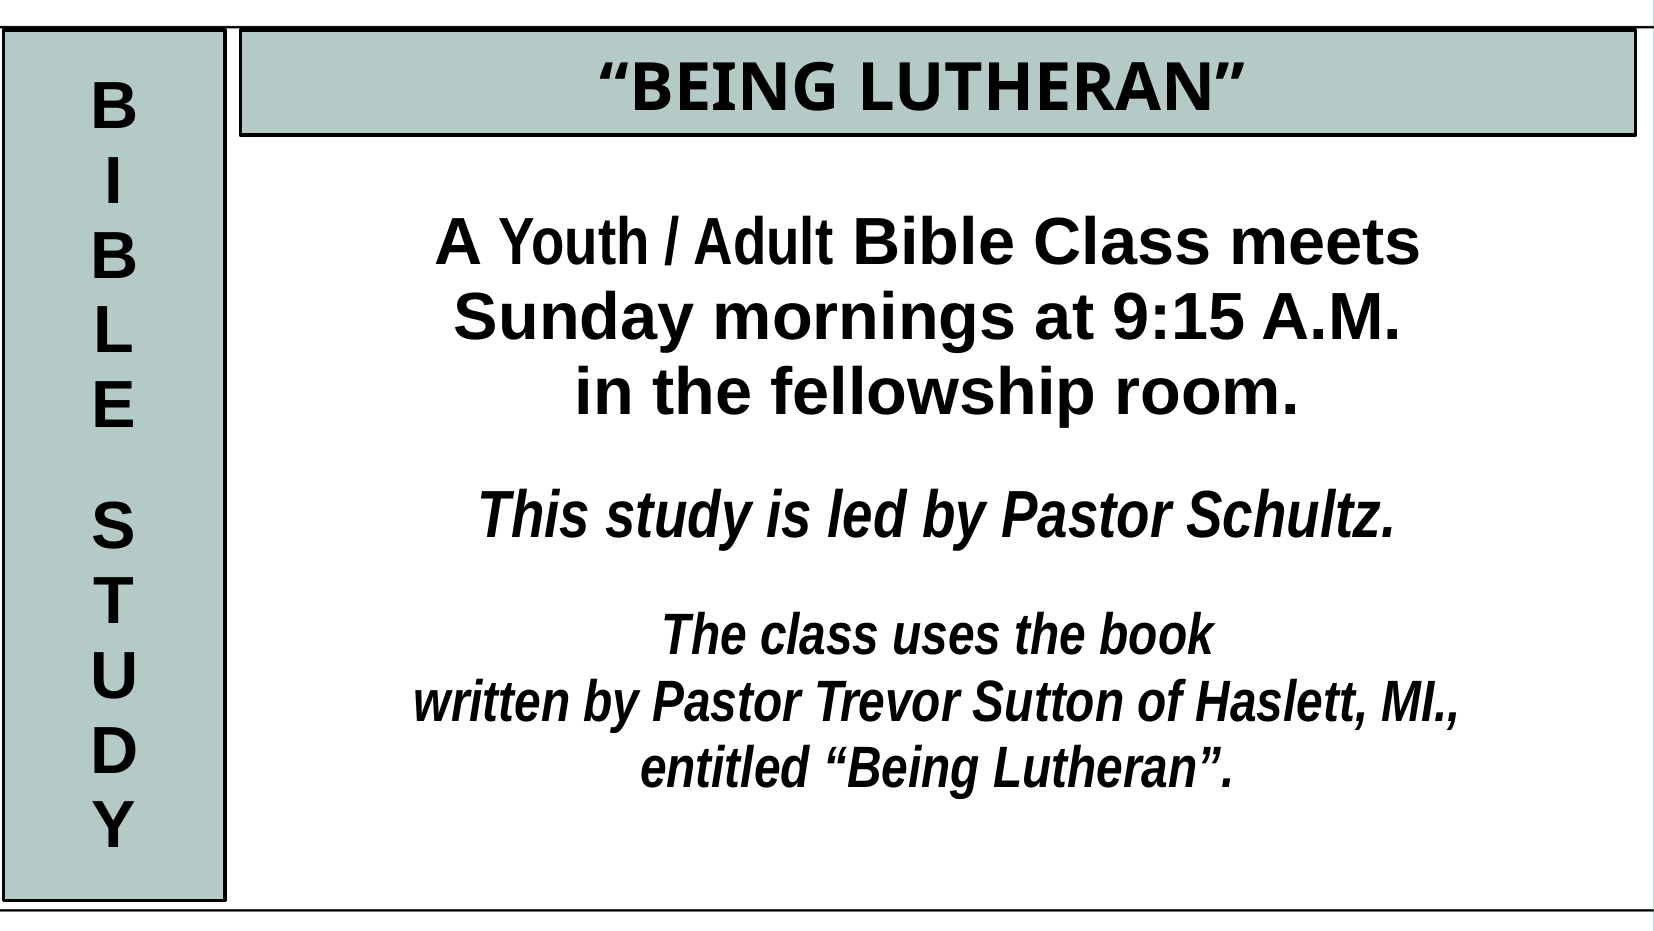

B
I
B
L
E
S
T
U
D
Y
“BEING LUTHERAN”
A Youth / Adult Bible Class meets Sunday mornings at 9:15 A.M.
in the fellowship room.
This study is led by Pastor Schultz.
The class uses the book
written by Pastor Trevor Sutton of Haslett, MI.,
entitled “Being Lutheran”.